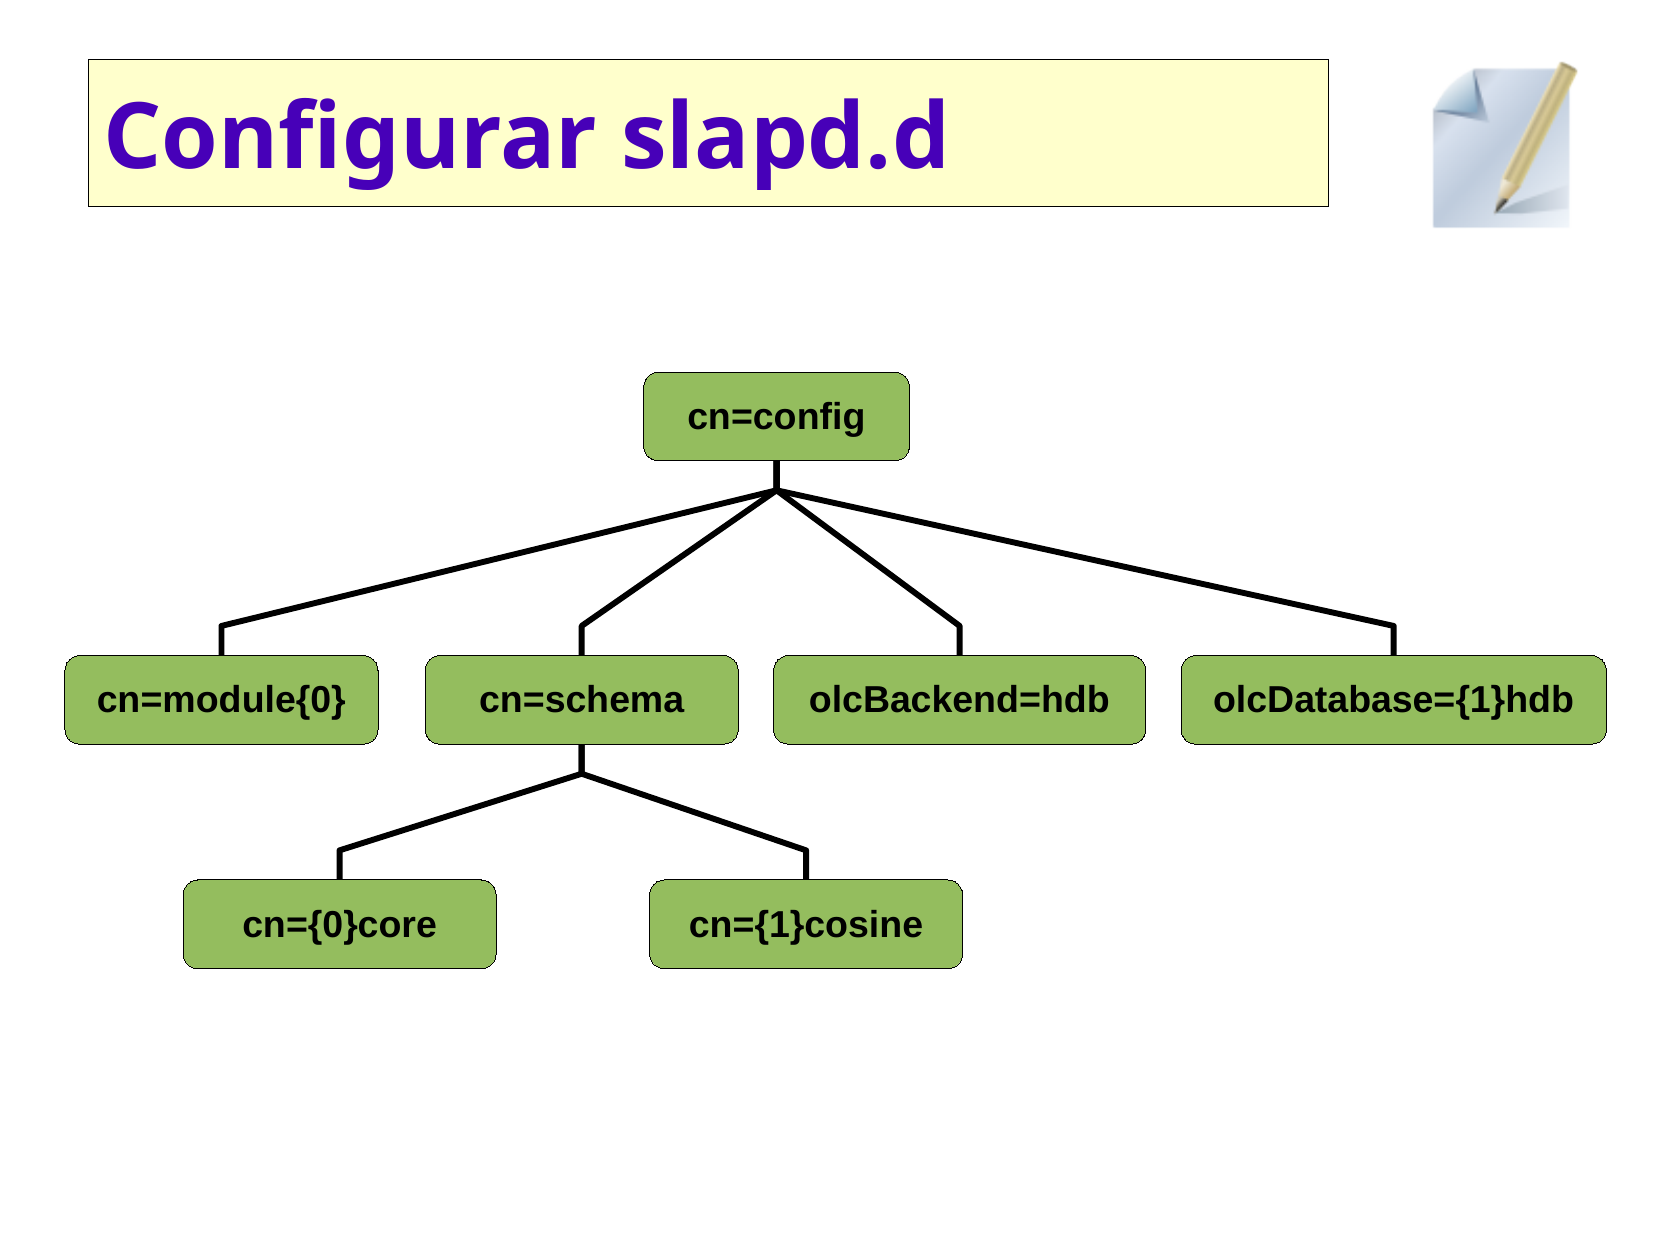

Configurar slapd.d
cn=config
cn=module{0}
cn=schema
olcBackend=hdb
olcDatabase={1}hdb
cn={0}core
cn={1}cosine